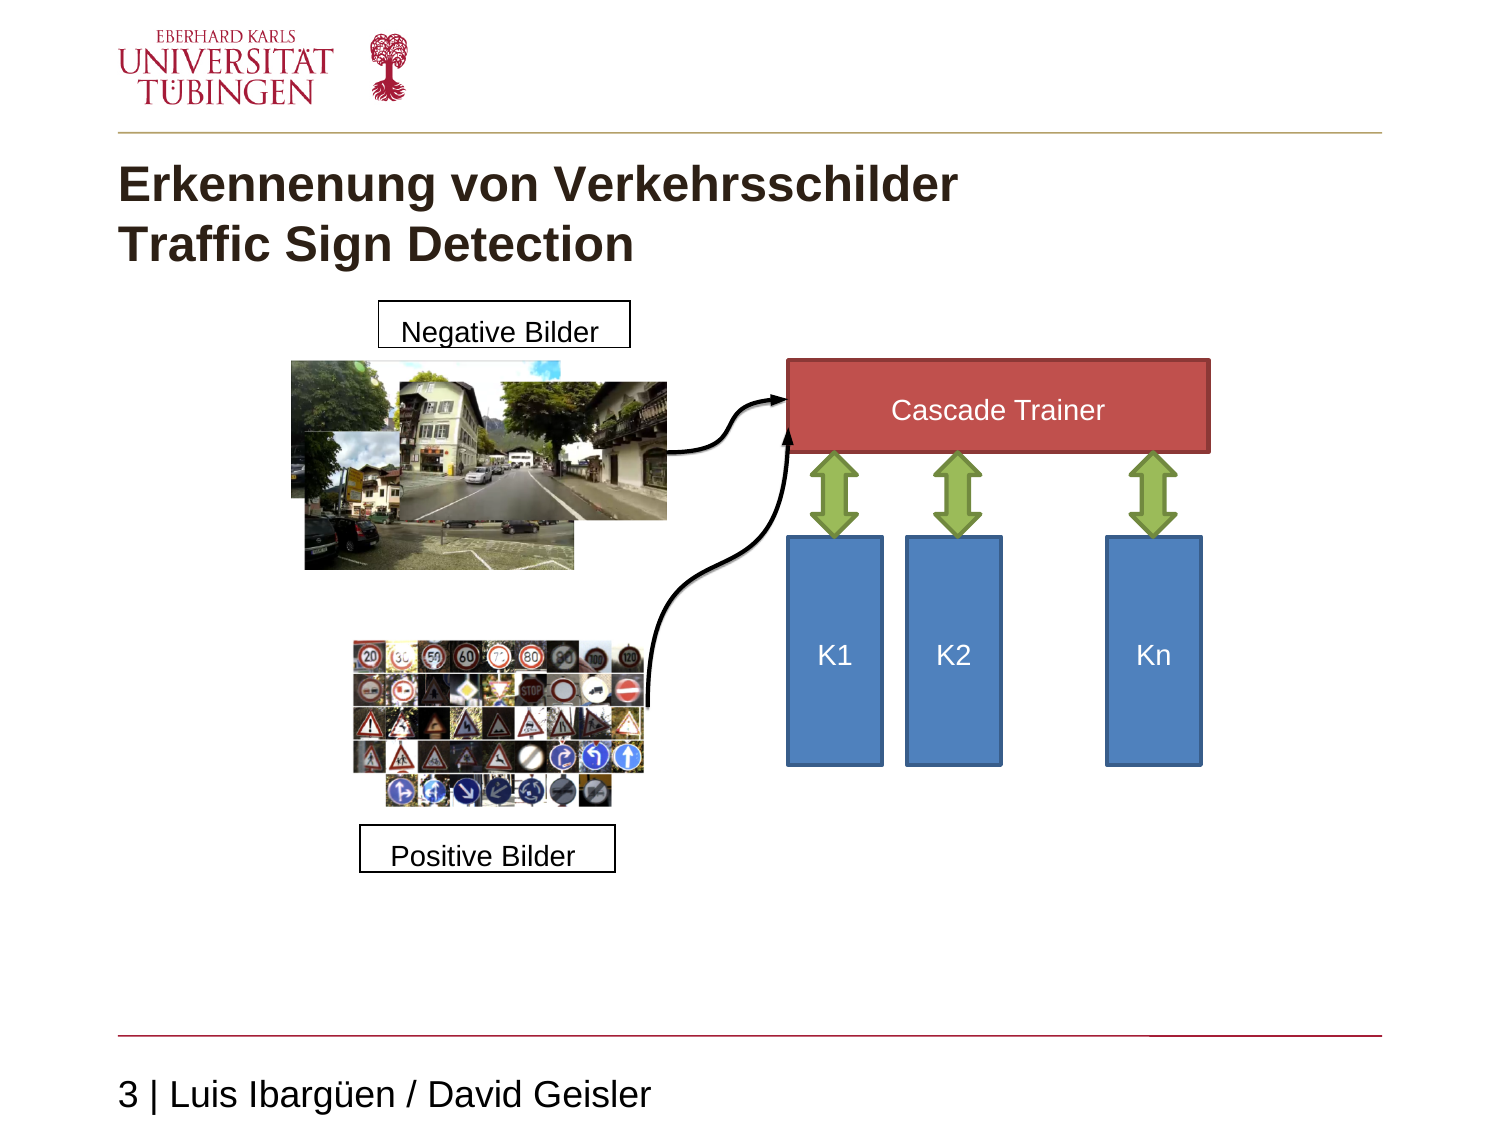

# Erkennenung von Verkehrsschilder Traffic Sign Detection
Negative Bilder
Cascade Trainer
K1
K2
Kn
Positive Bilder
 | Luis Ibargüen / David Geisler